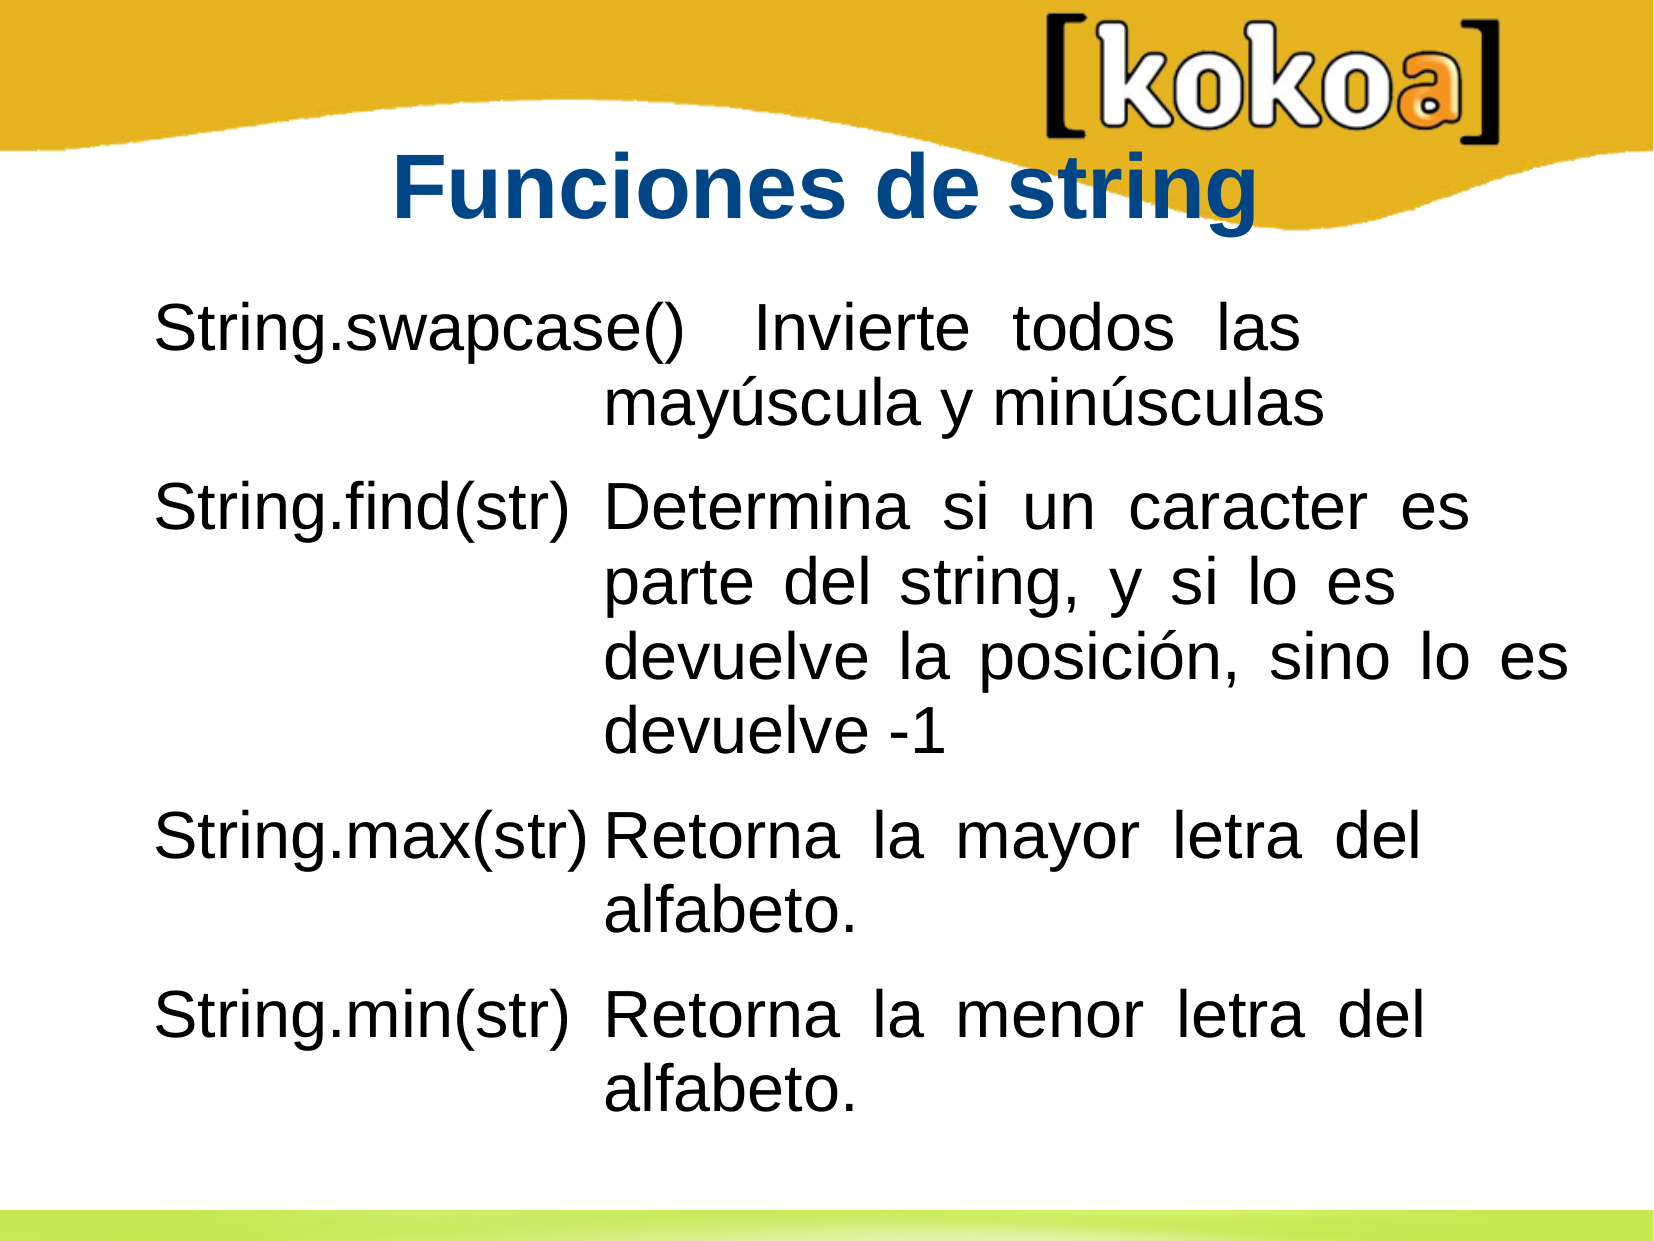

# Funciones de string
String.swapcase()	Invierte todos las 										mayúscula y minúsculas
String.find(str)	Determina si un caracter es 							parte del string, y si lo es 								devuelve la posición, sino lo es 						devuelve -1
String.max(str)	Retorna la mayor letra del 								alfabeto.
String.min(str)	Retorna la menor letra del 								alfabeto.